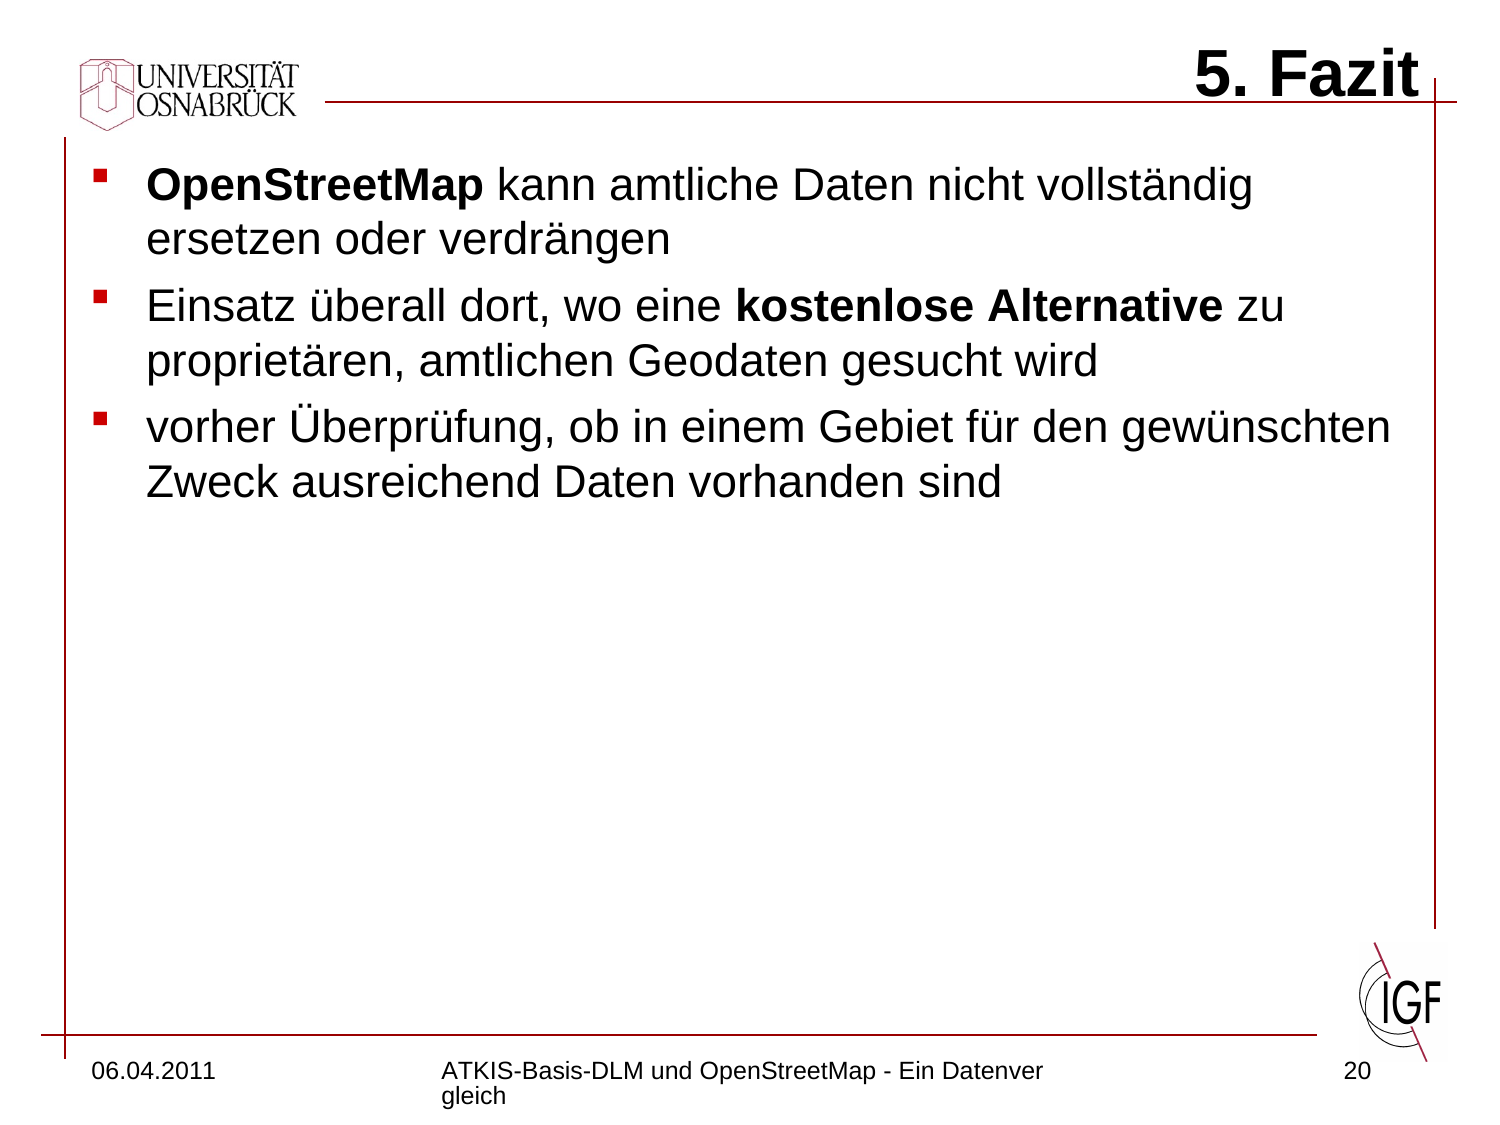

# 5. Fazit
OpenStreetMap kann amtliche Daten nicht vollständig ersetzen oder verdrängen
Einsatz überall dort, wo eine kostenlose Alternative zu proprietären, amtlichen Geodaten gesucht wird
vorher Überprüfung, ob in einem Gebiet für den gewünschten Zweck ausreichend Daten vorhanden sind
06.04.2011
ATKIS-Basis-DLM und OpenStreetMap - Ein Datenvergleich
20